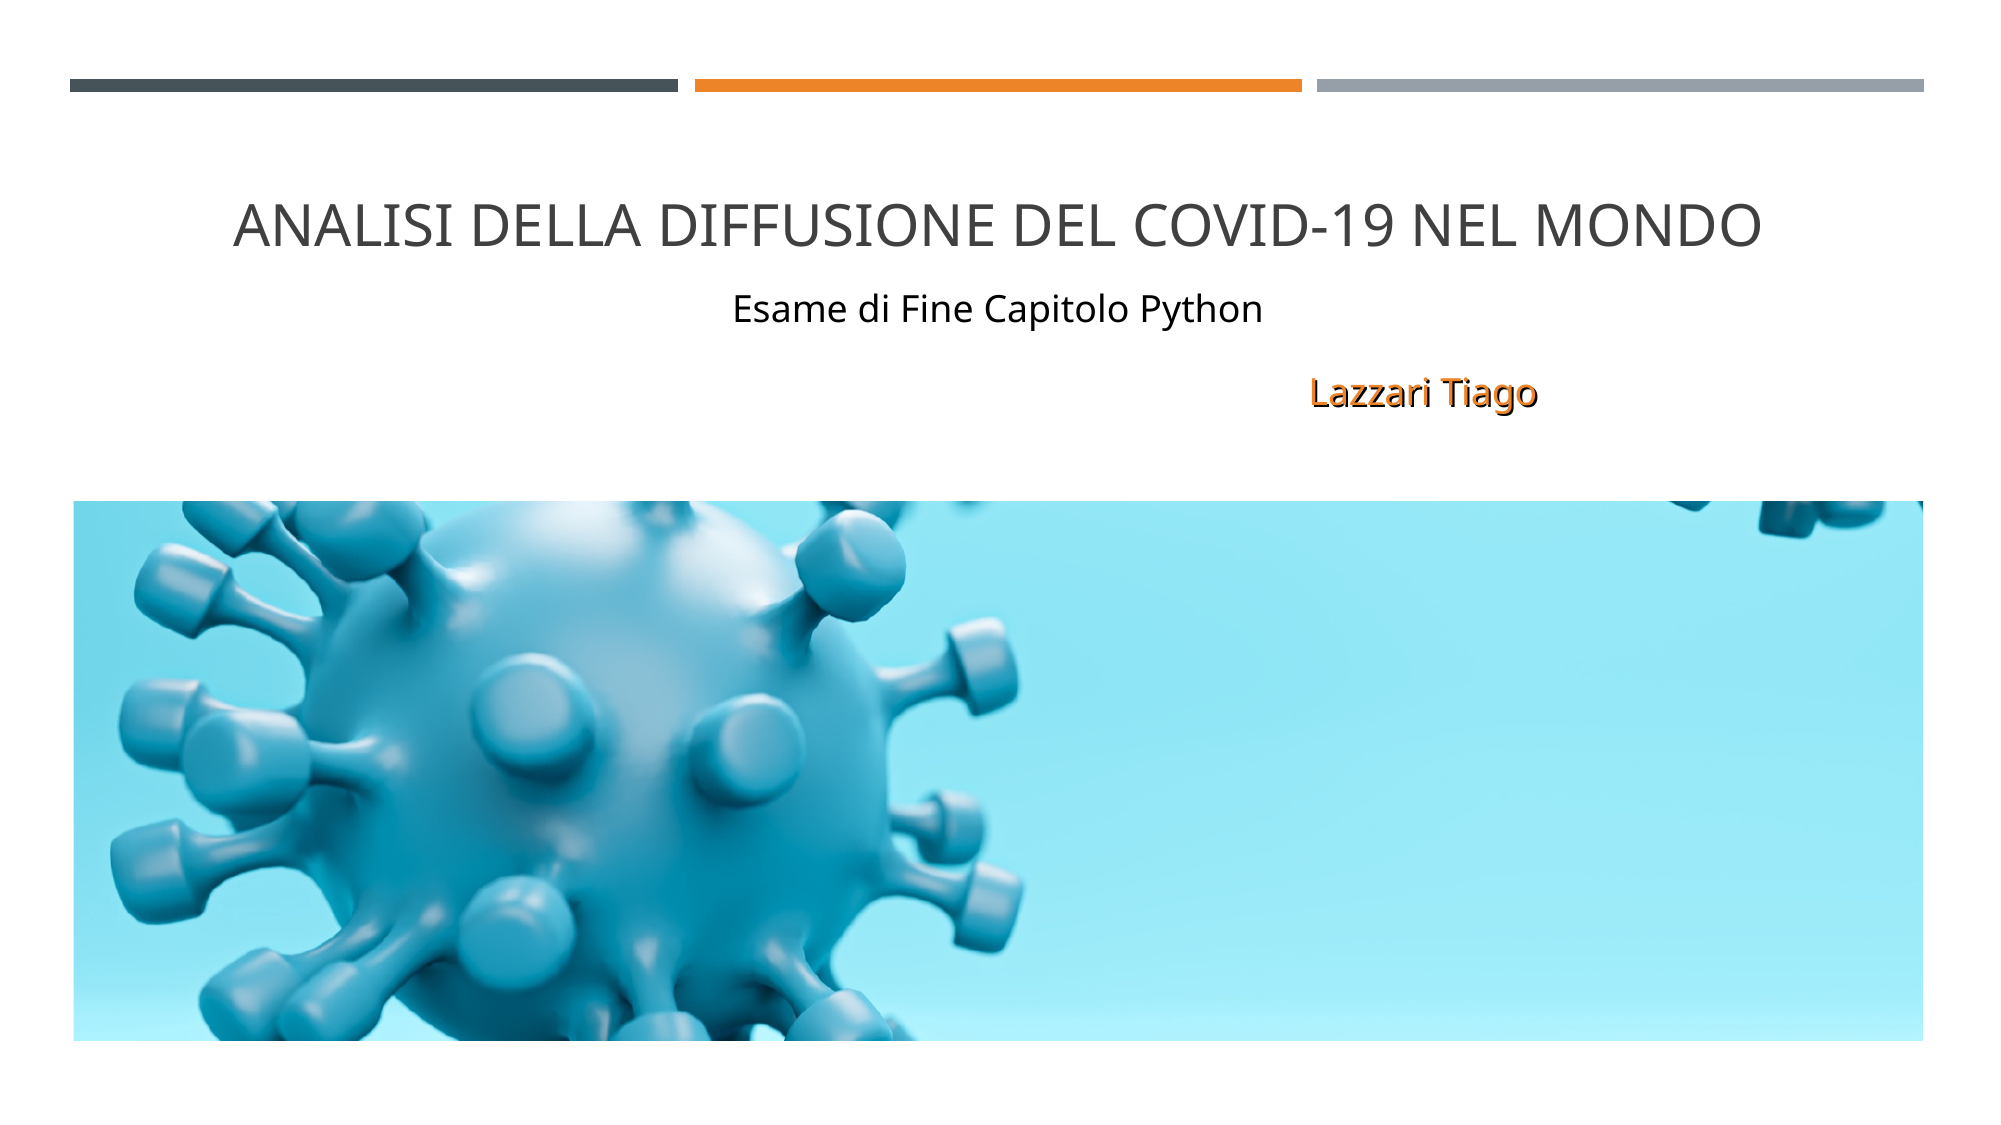

# Analisi della Diffusione del COVID-19 nel Mondo
Esame di Fine Capitolo Python
Lazzari Tiago